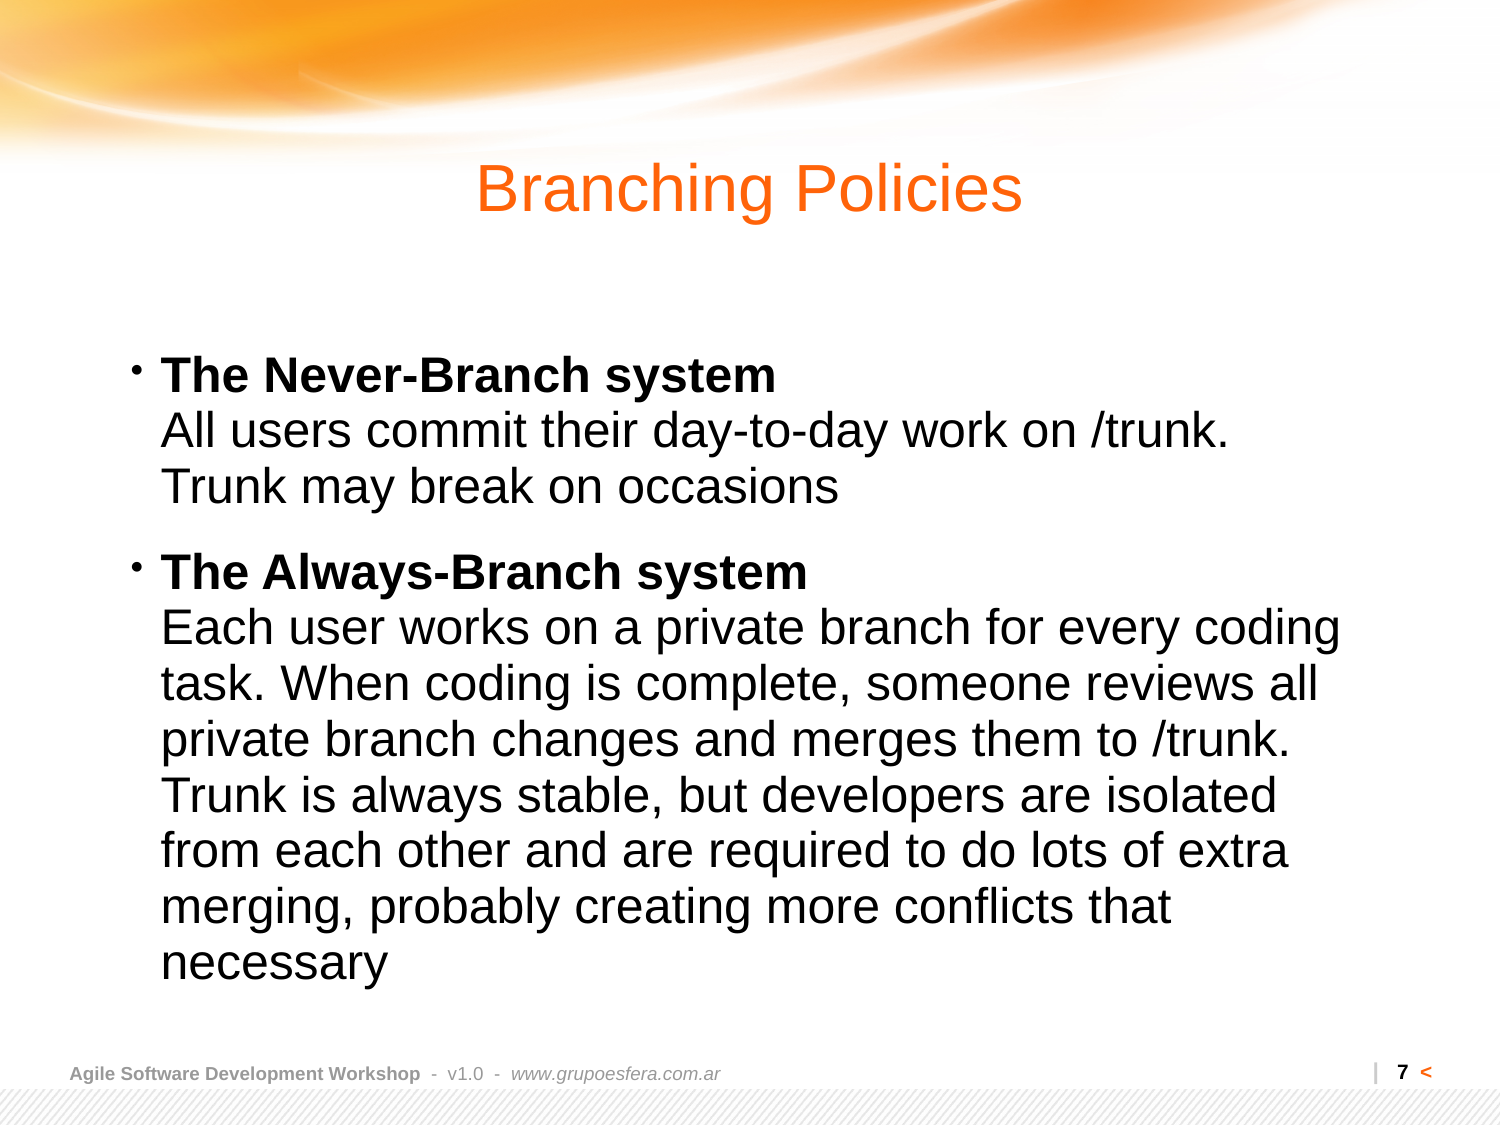

# Branching Policies
The Never-Branch system
All users commit their day-to-day work on /trunk. Trunk may break on occasions
The Always-Branch system
Each user works on a private branch for every coding task. When coding is complete, someone reviews all private branch changes and merges them to /trunk. Trunk is always stable, but developers are isolated from each other and are required to do lots of extra merging, probably creating more conflicts that necessary